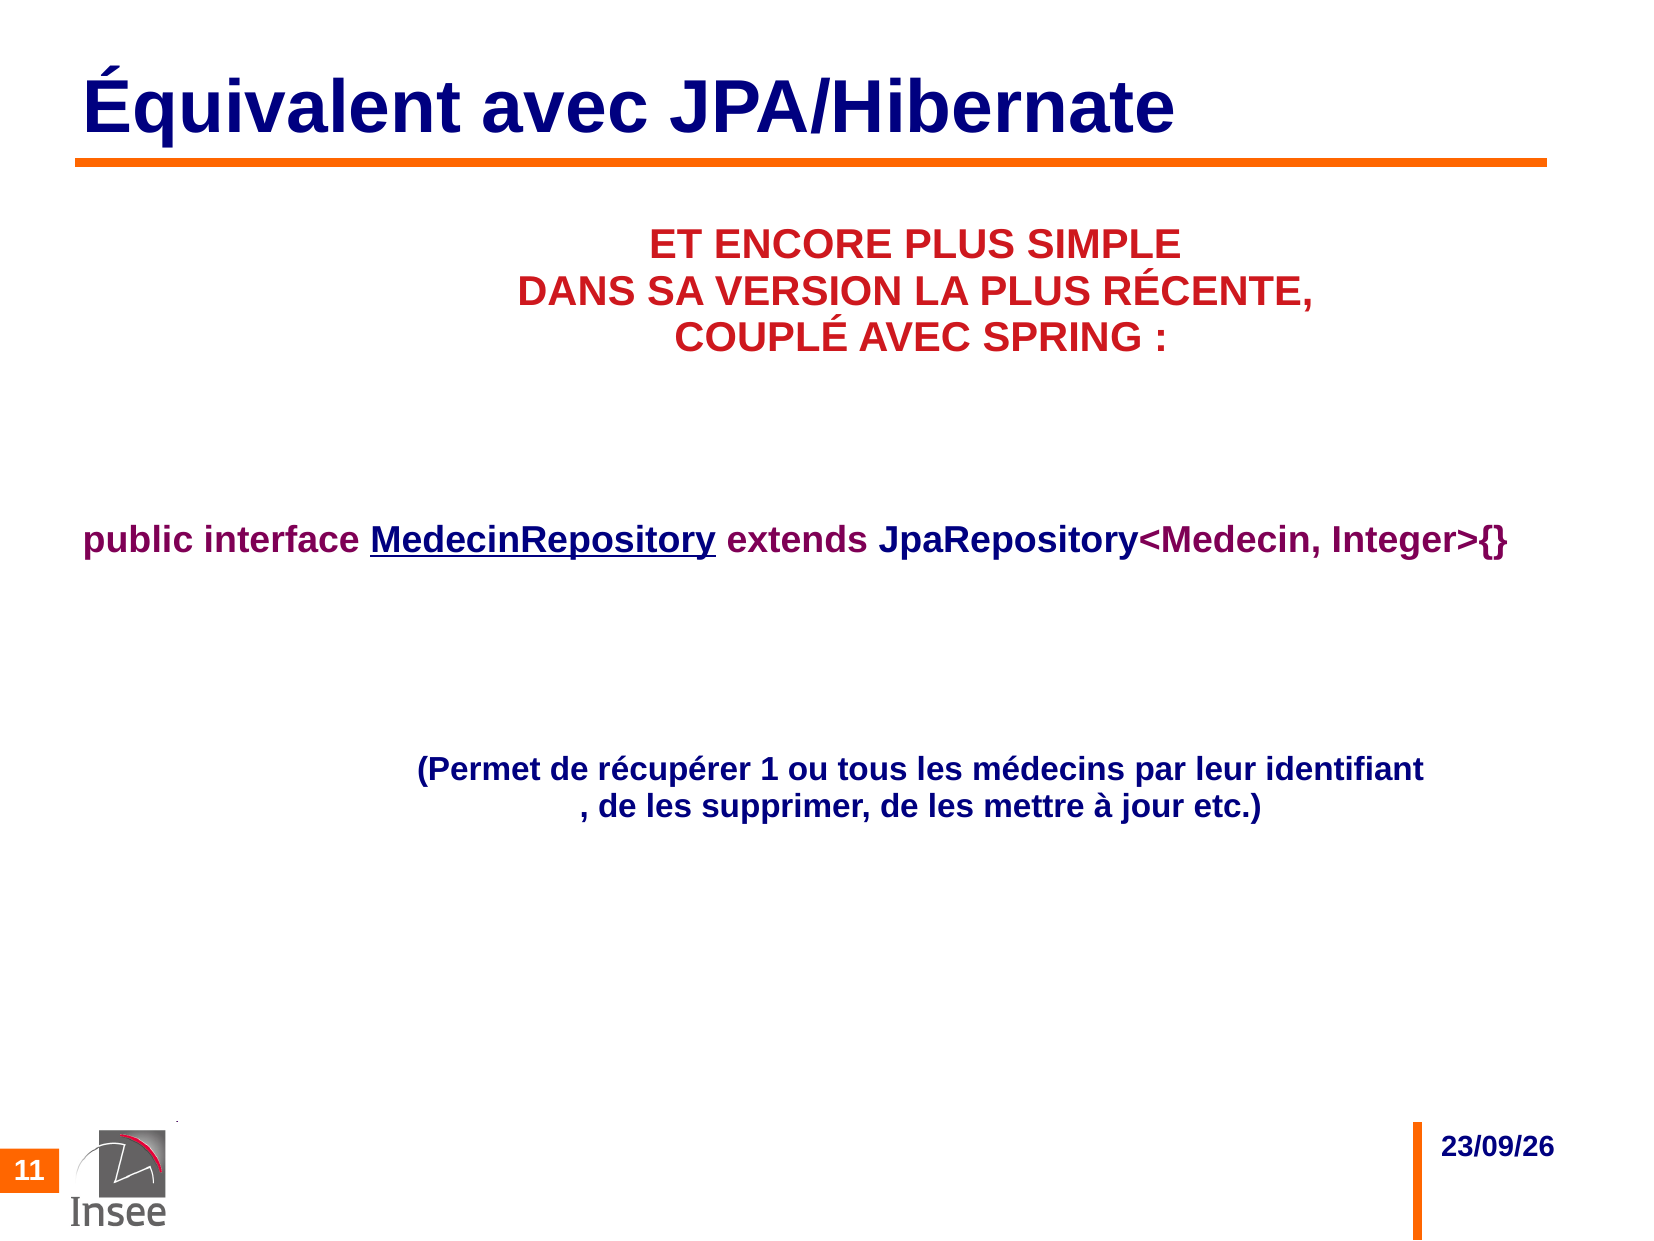

# Équivalent avec JPA/Hibernate
ET ENCORE PLUS SIMPLE
DANS SA VERSION LA PLUS RÉCENTE,
COUPLÉ AVEC SPRING :
public interface MedecinRepository extends JpaRepository<Medecin, Integer>{}
(Permet de récupérer 1 ou tous les médecins par leur identifiant
, de les supprimer, de les mettre à jour etc.)
11